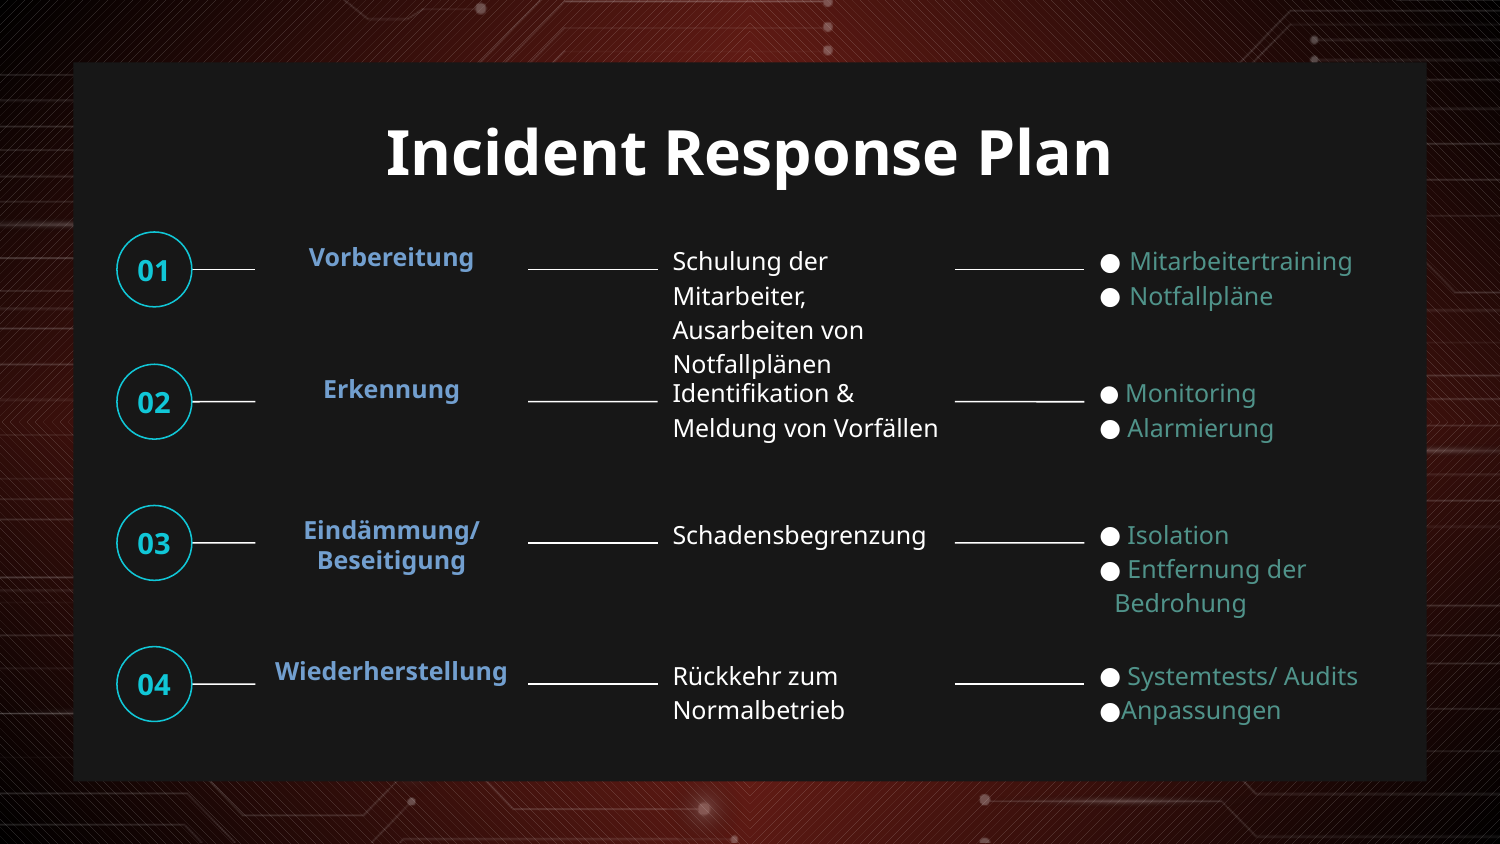

# Incident Response Plan
Vorbereitung
Schulung der Mitarbeiter, Ausarbeiten von Notfallplänen
Mitarbeitertraining
Notfallpläne
01
Erkennung
Identifikation & Meldung von Vorfällen
 Monitoring
 Alarmierung
02
Eindämmung/
Beseitigung
Schadensbegrenzung
 Isolation
 Entfernung der Bedrohung
03
Wiederherstellung
Rückkehr zum Normalbetrieb
 Systemtests/ Audits
Anpassungen
04